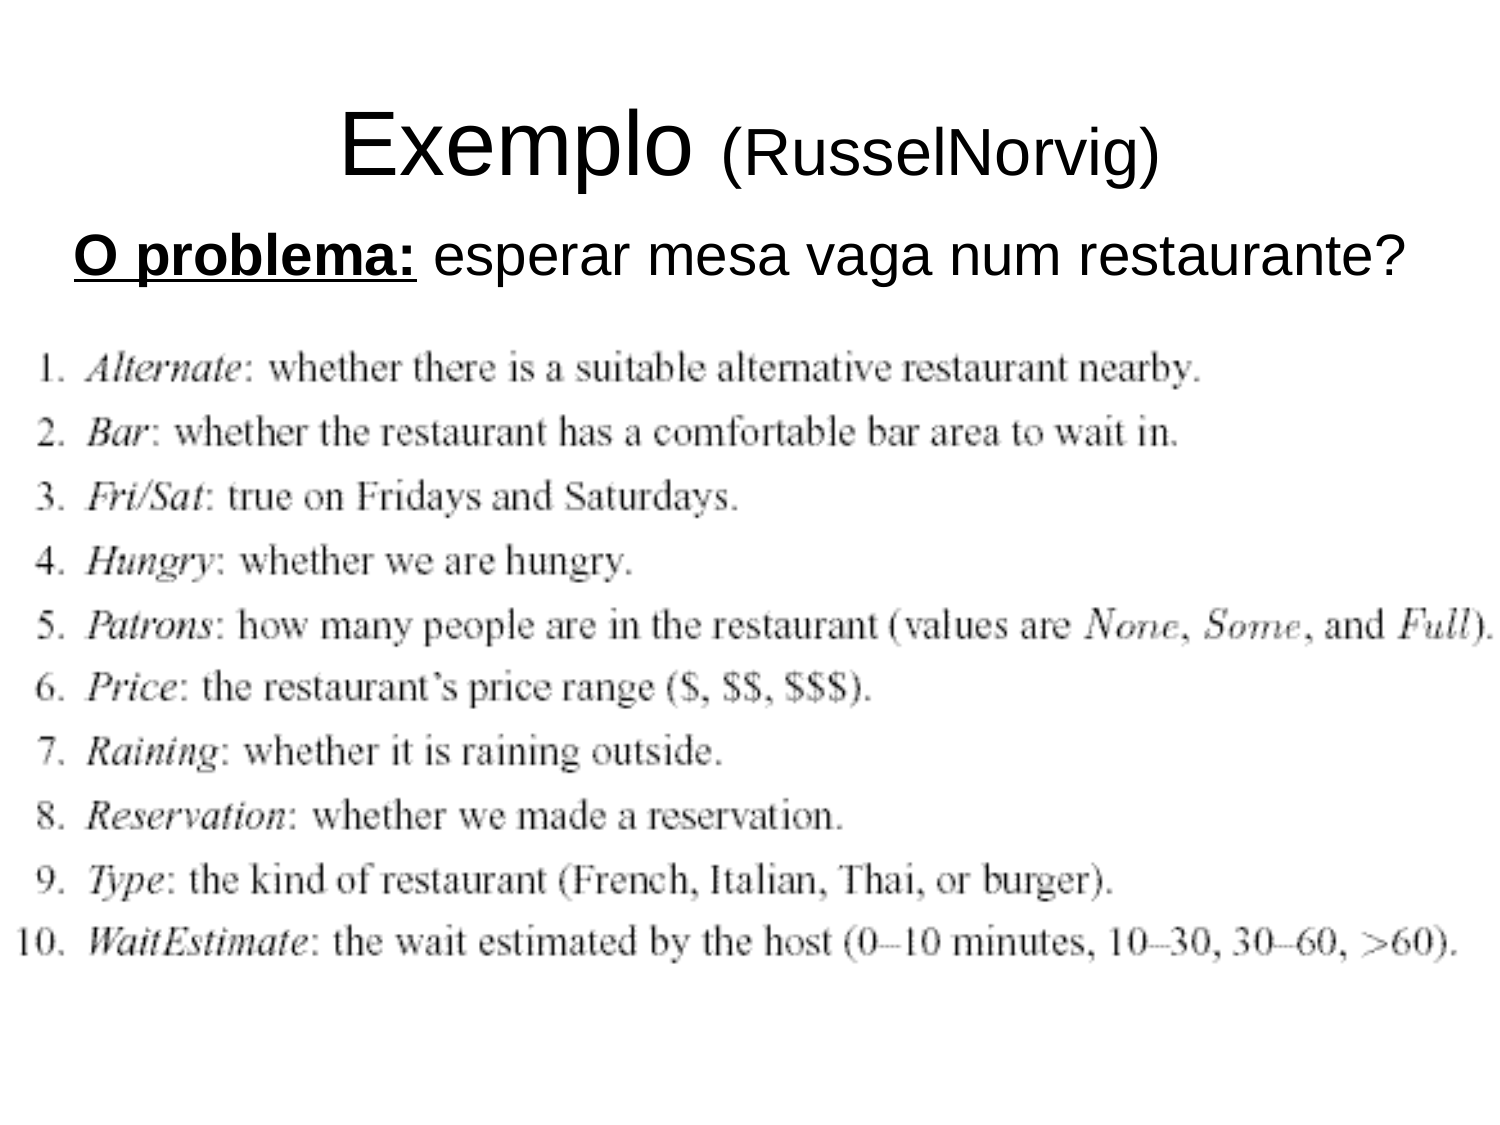

# Exemplo (RusselNorvig)
O problema: esperar mesa vaga num restaurante?